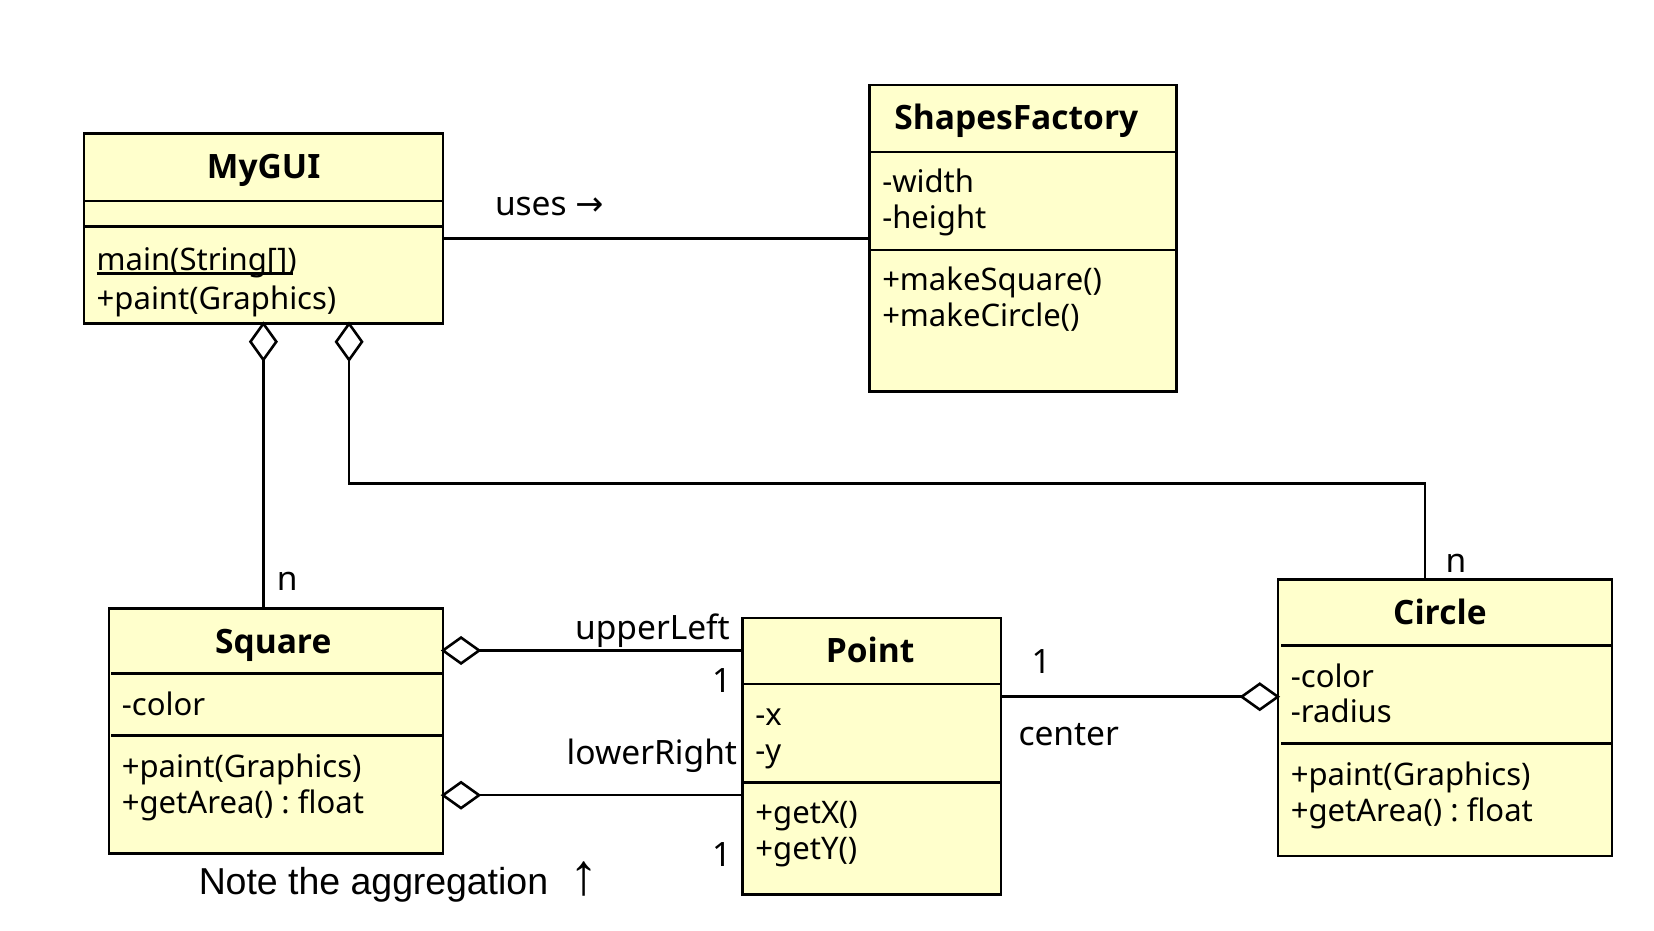

# Testing code
Note the aggregation ↑